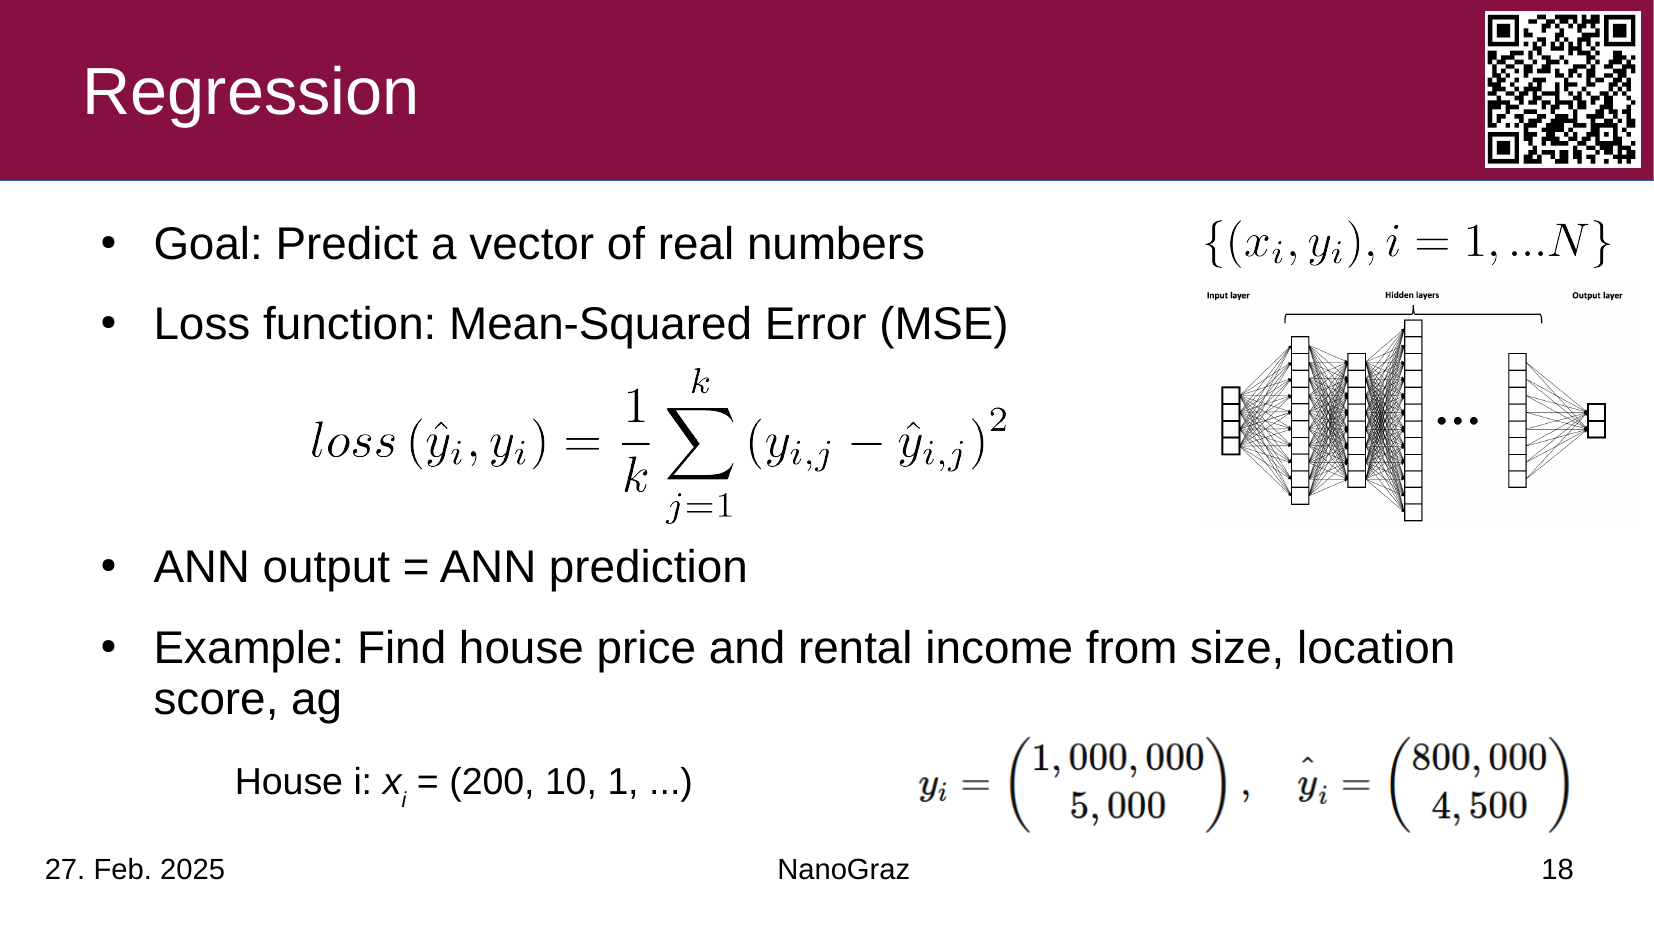

# Regression
Goal: Predict a vector of real numbers
Loss function: Mean-Squared Error (MSE)
ANN output = ANN prediction
Example: Find house price and rental income from size, location score, ag
House i: xi = (200, 10, 1, ...)